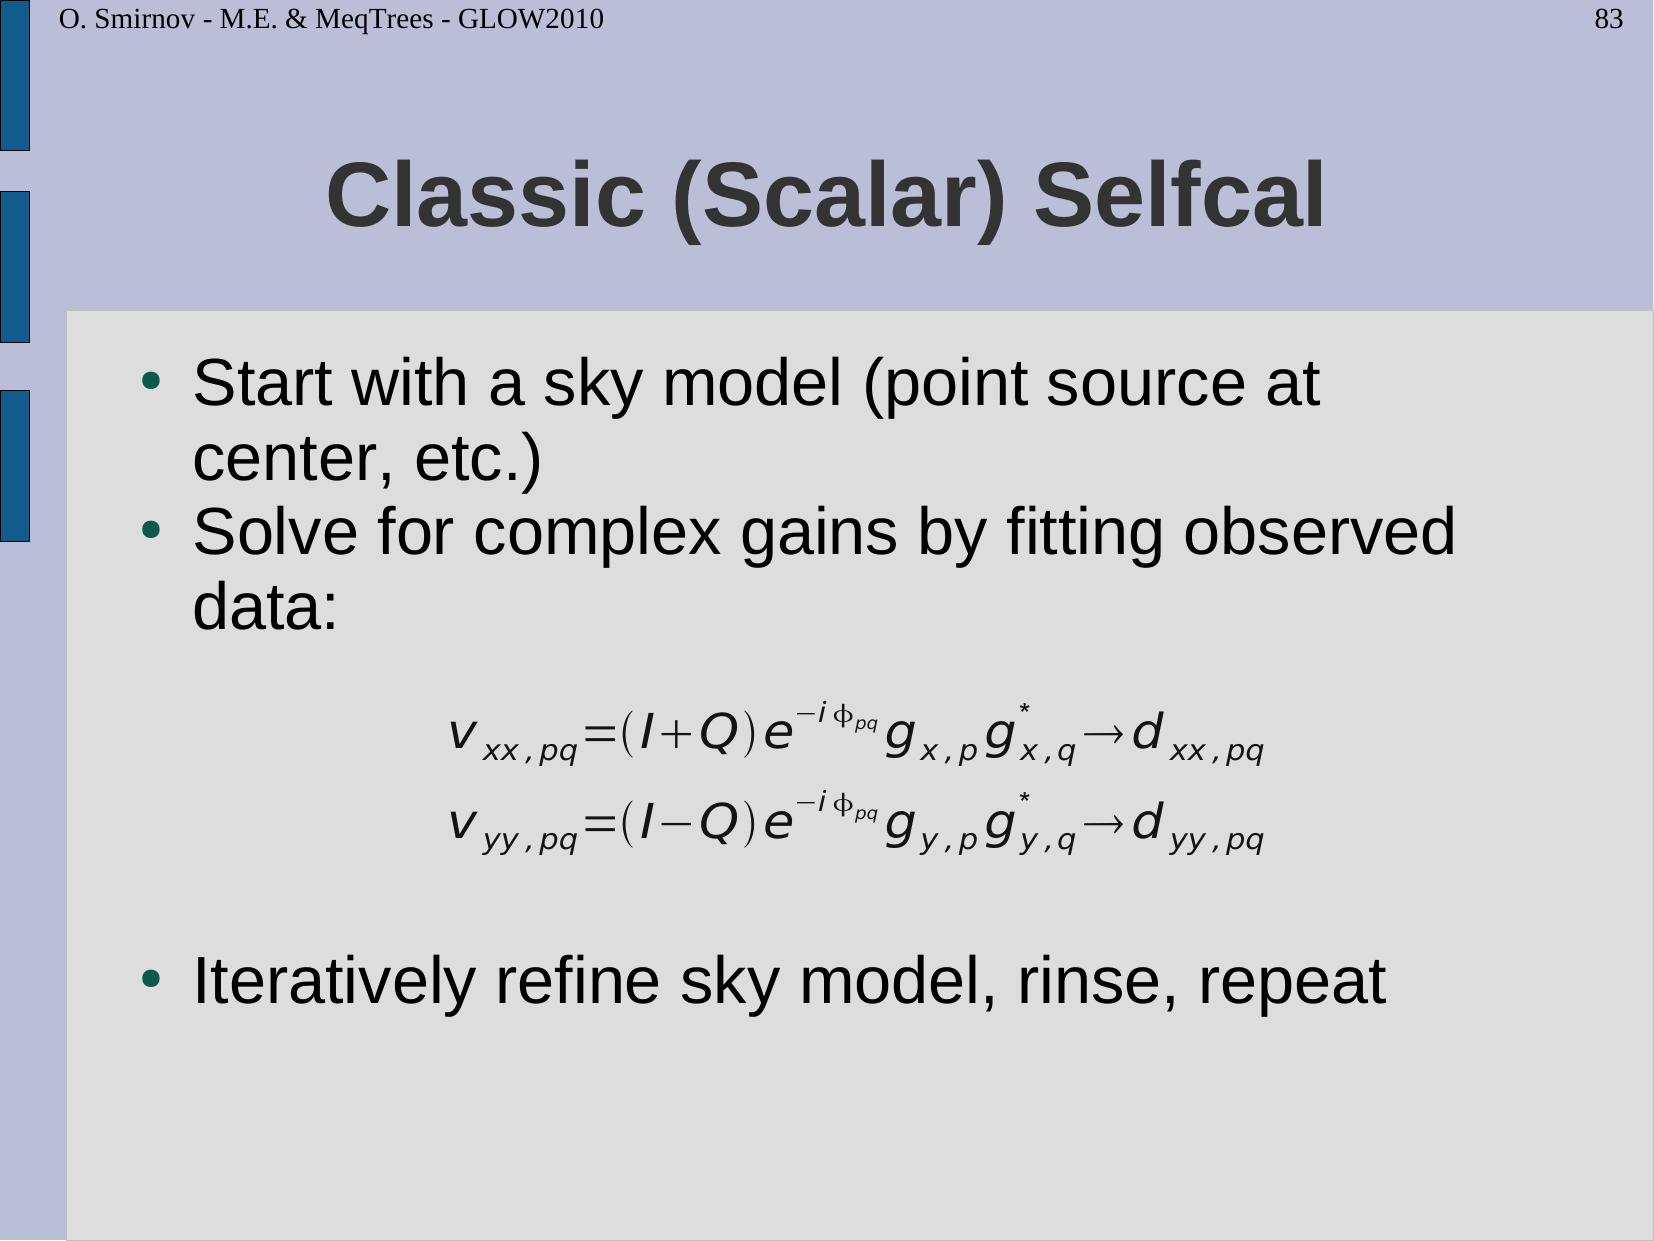

O. Smirnov - M.E. & MeqTrees - GLOW2010
83
# Classic (Scalar) Selfcal
Start with a sky model (point source at center, etc.)
Solve for complex gains by fitting observed data:
Iteratively refine sky model, rinse, repeat